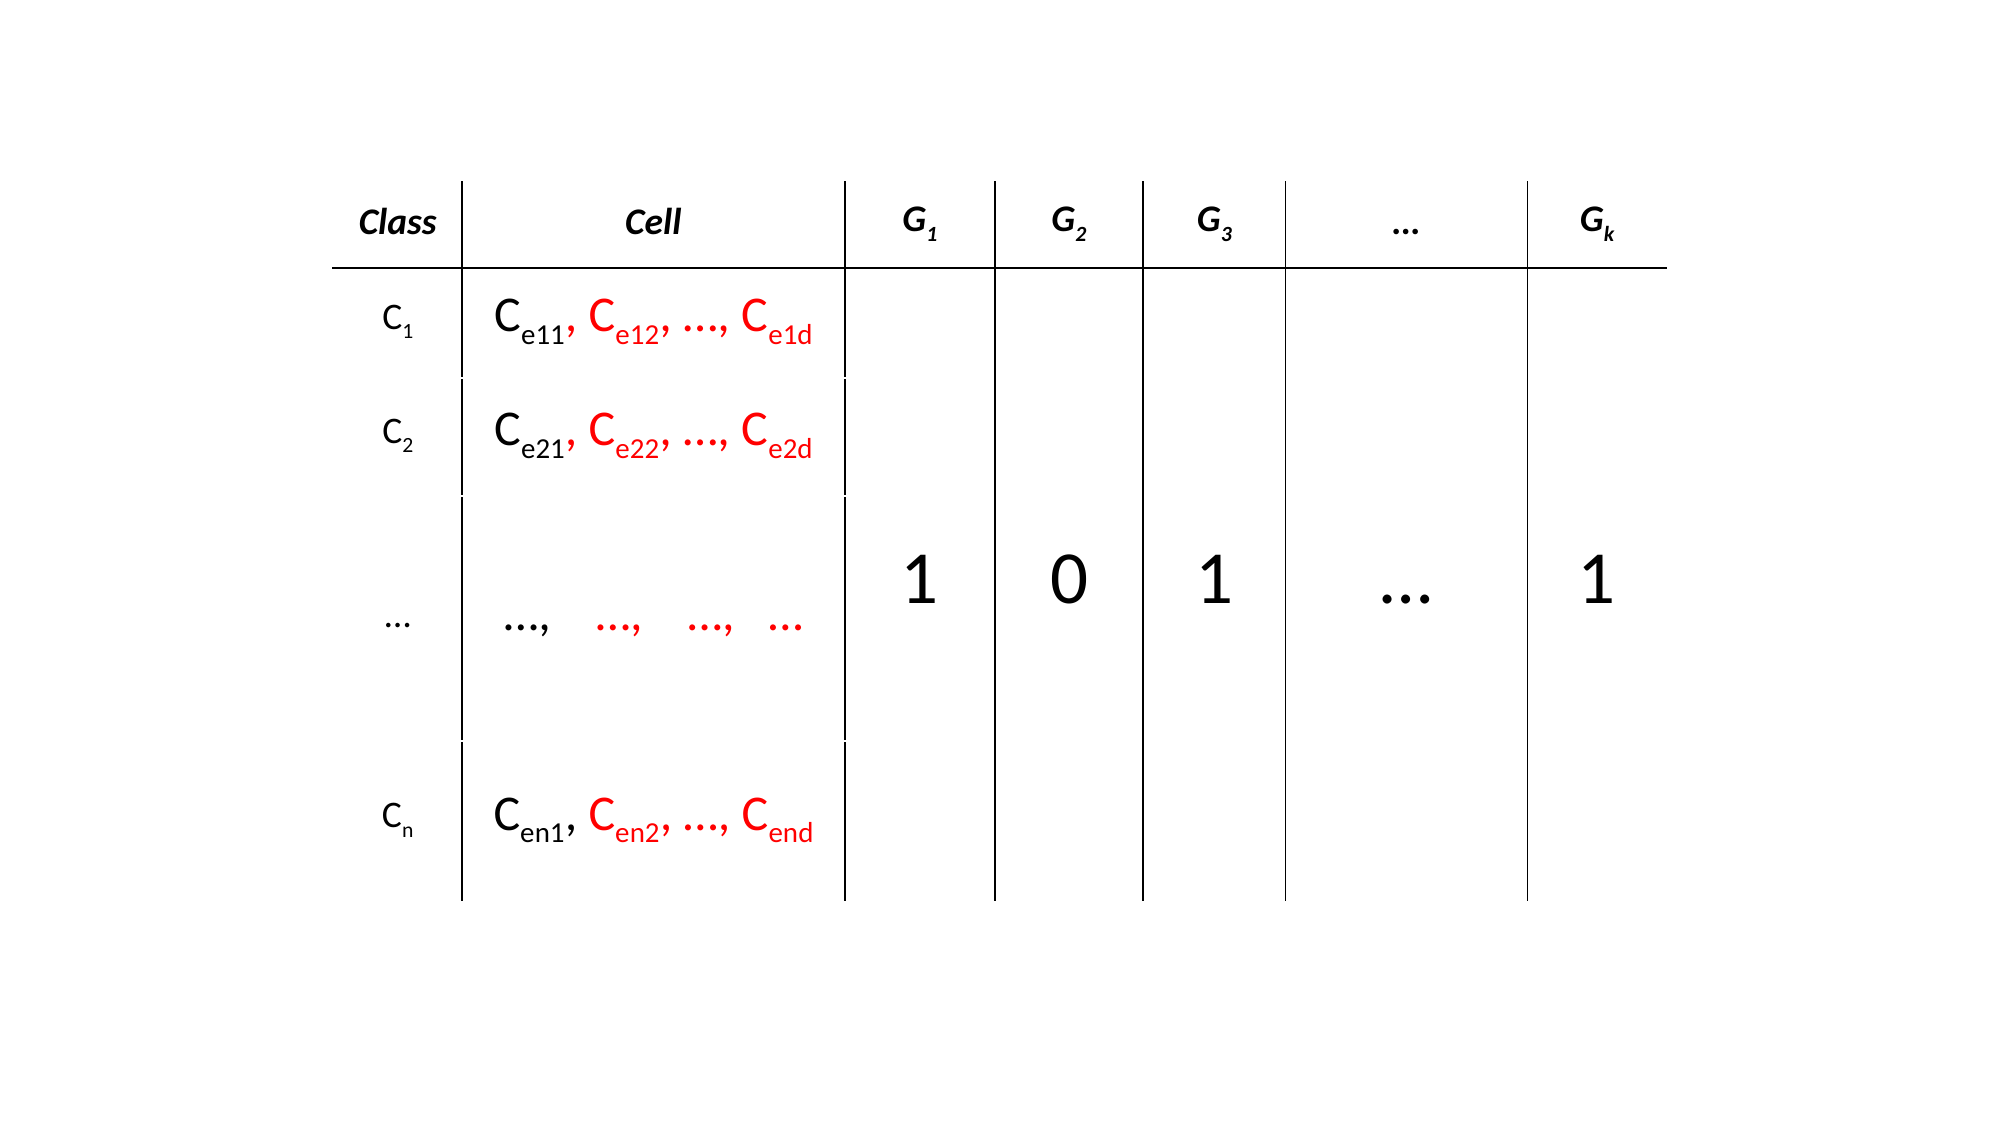

| Class | Cell | G1 | G2 | G3 | … | Gk |
| --- | --- | --- | --- | --- | --- | --- |
| C1 | Ce11, Ce12, …, Ce1d | 1 | 0 | 1 | … | 1 |
| C2 | Ce21, Ce22, …, Ce2d | | | | | |
| … | …, …, …, … | | | | | |
| Cn | Cen1, Cen2, …, Cend | | | | | |